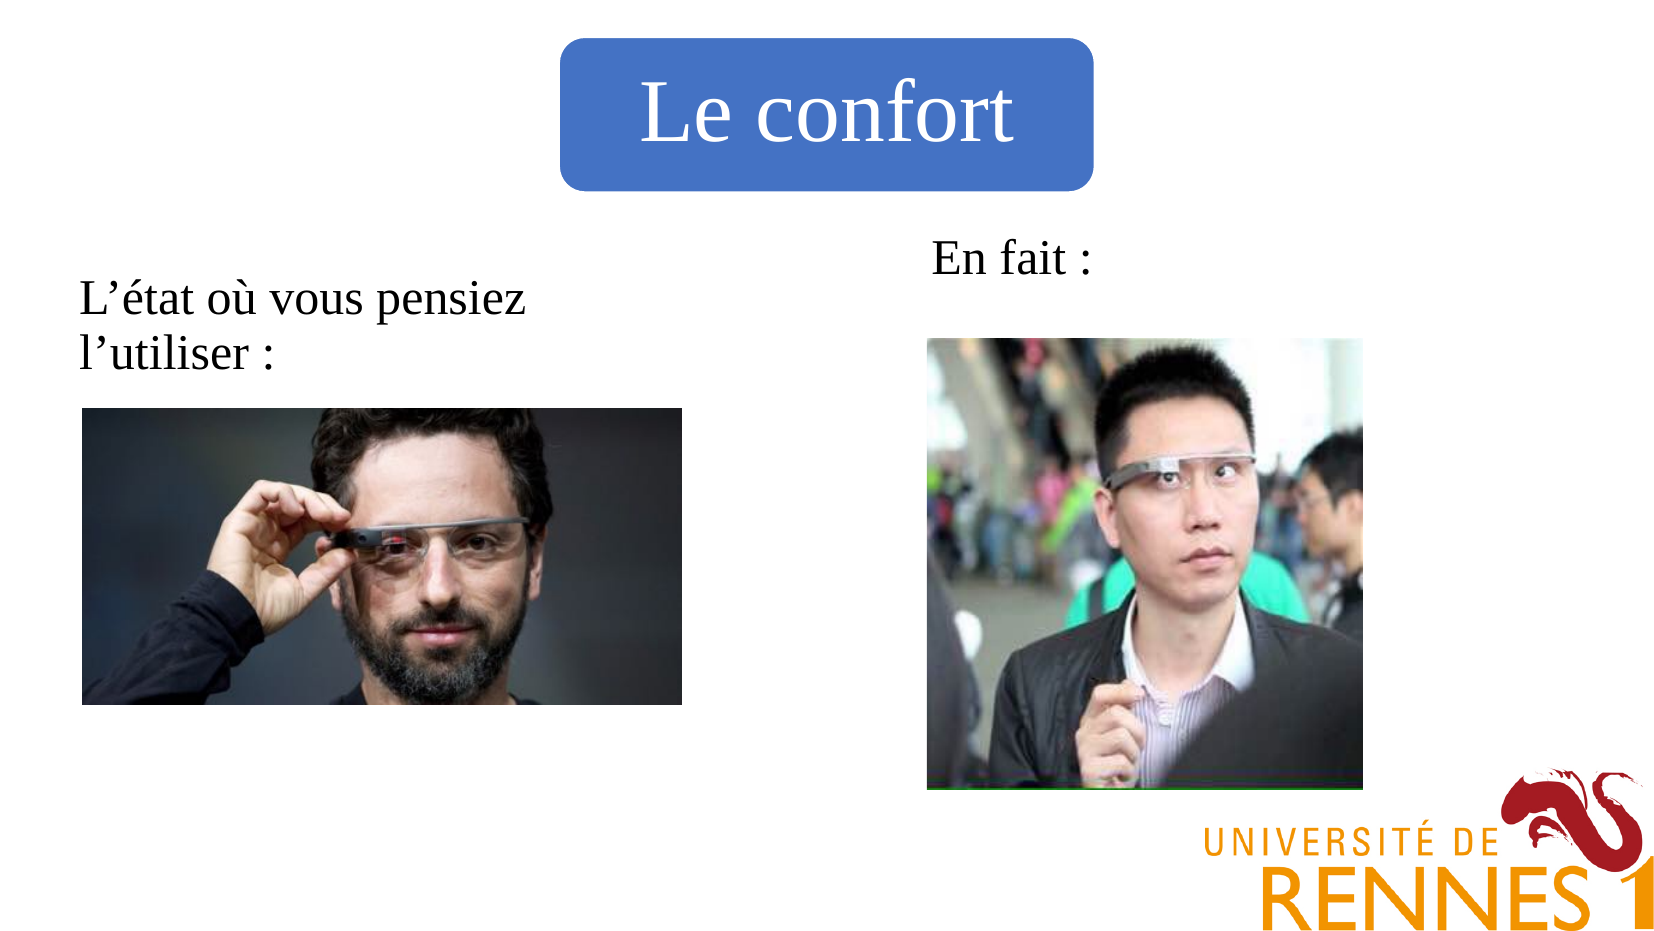

Le confort
En fait :
L’état où vous pensiez l’utiliser :